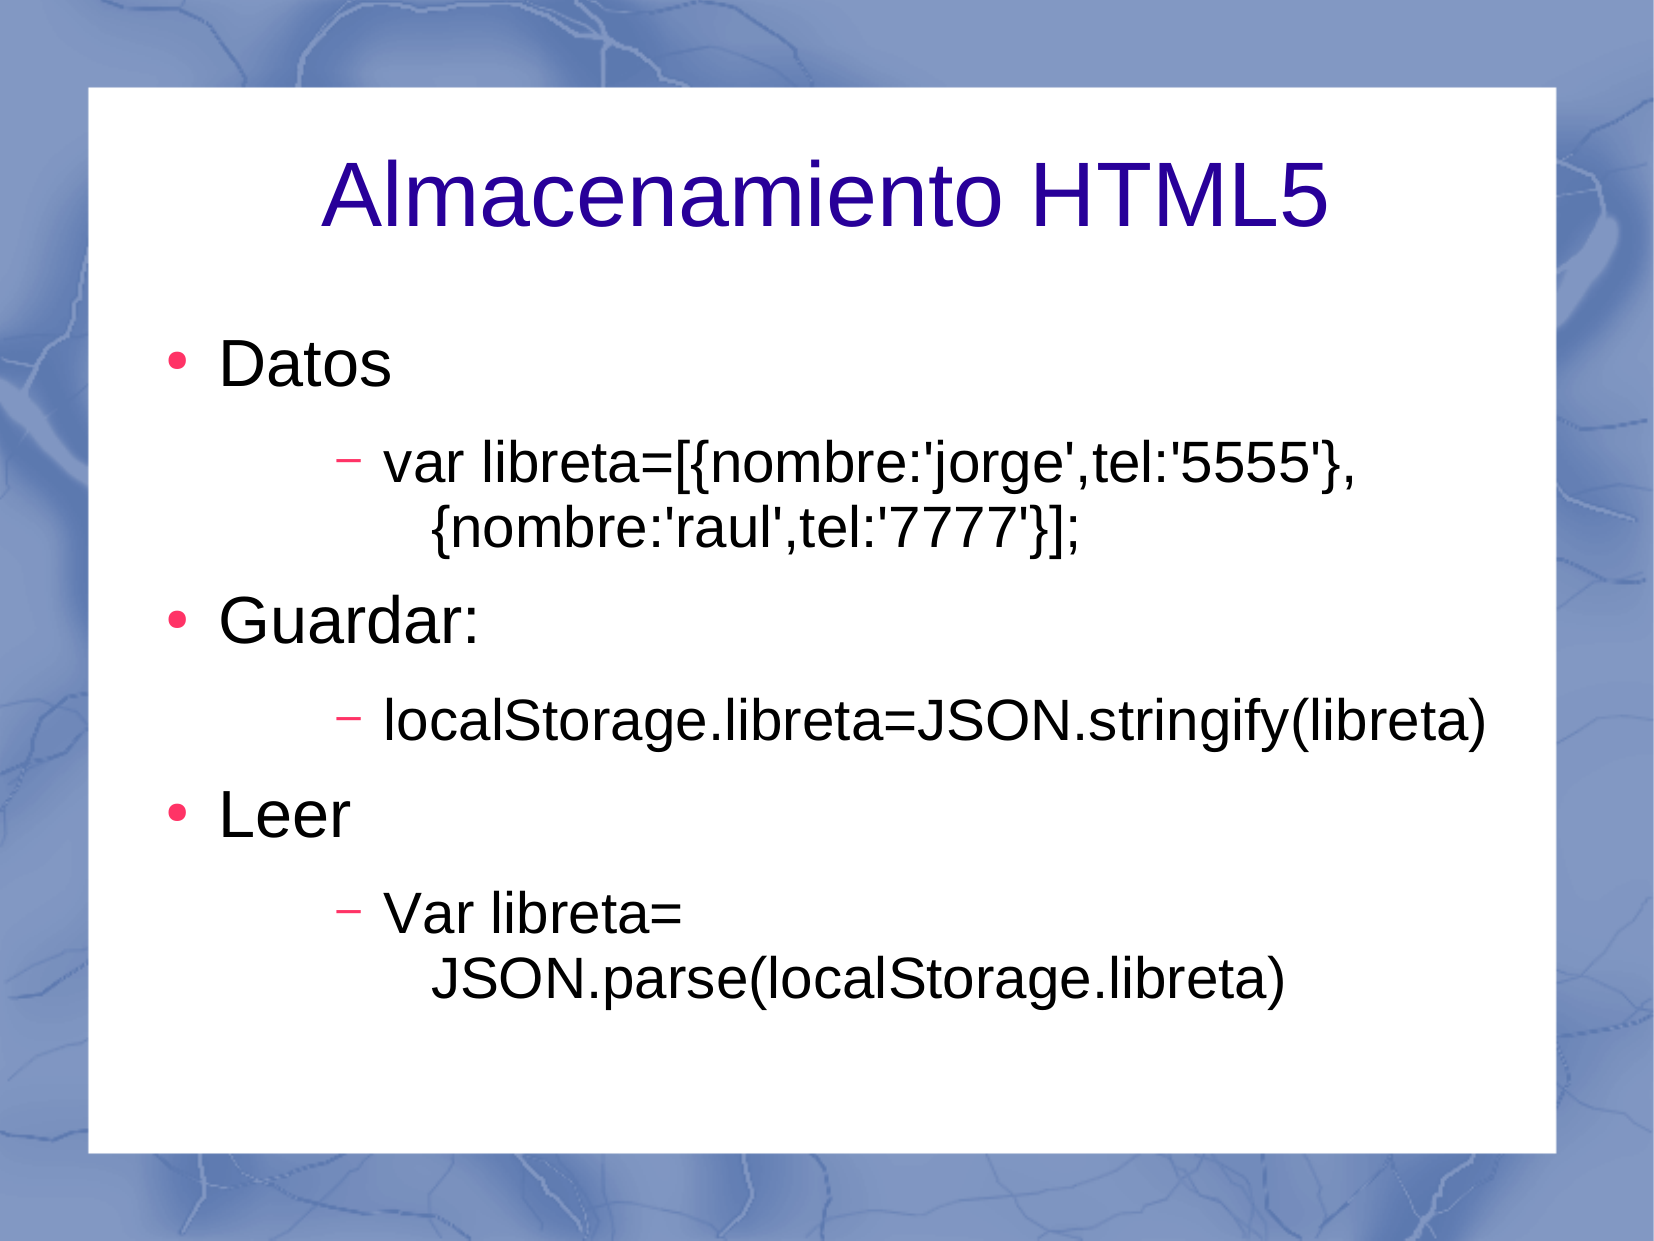

# Almacenamiento HTML5
Datos
var libreta=[{nombre:'jorge',tel:'5555'},{nombre:'raul',tel:'7777'}];
Guardar:
localStorage.libreta=JSON.stringify(libreta)
Leer
Var libreta= JSON.parse(localStorage.libreta)